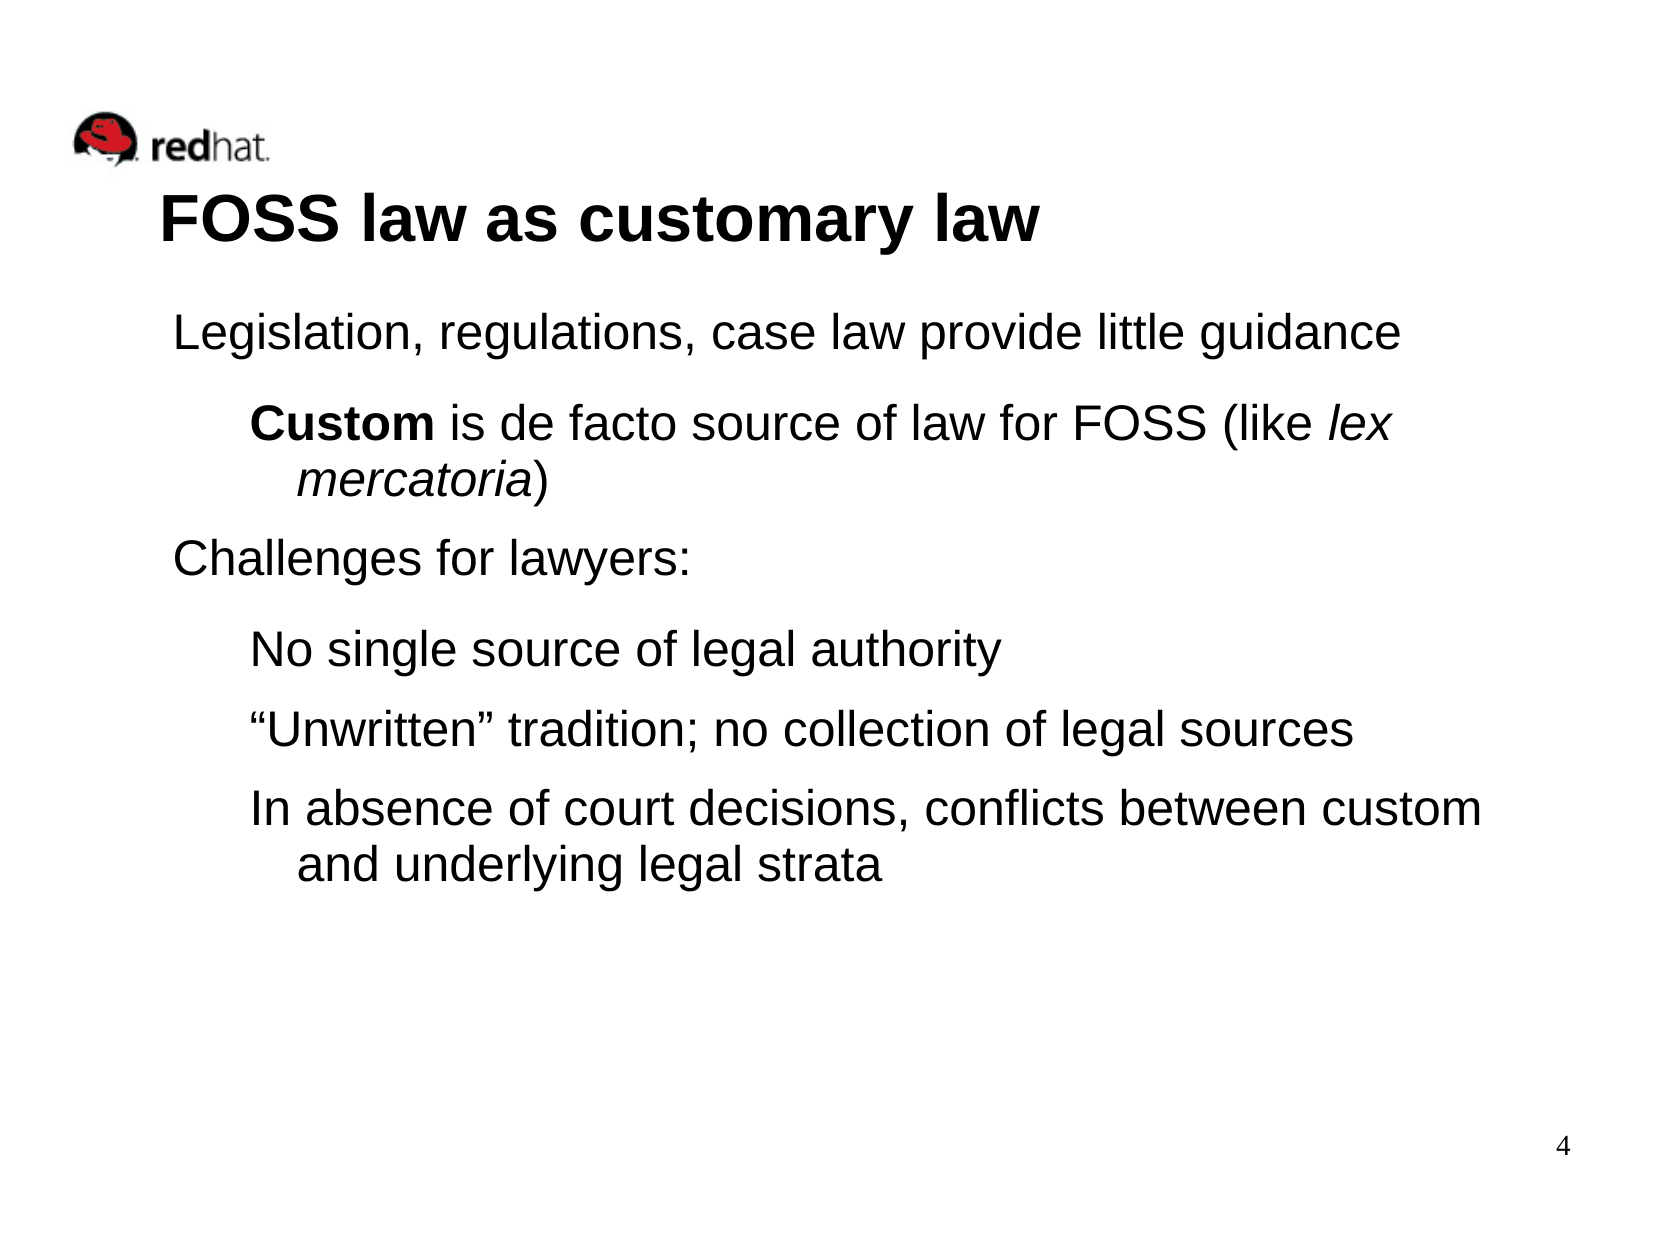

# FOSS law as customary law
Legislation, regulations, case law provide little guidance
Custom is de facto source of law for FOSS (like lex mercatoria)
Challenges for lawyers:
No single source of legal authority
“Unwritten” tradition; no collection of legal sources
In absence of court decisions, conflicts between custom and underlying legal strata
4